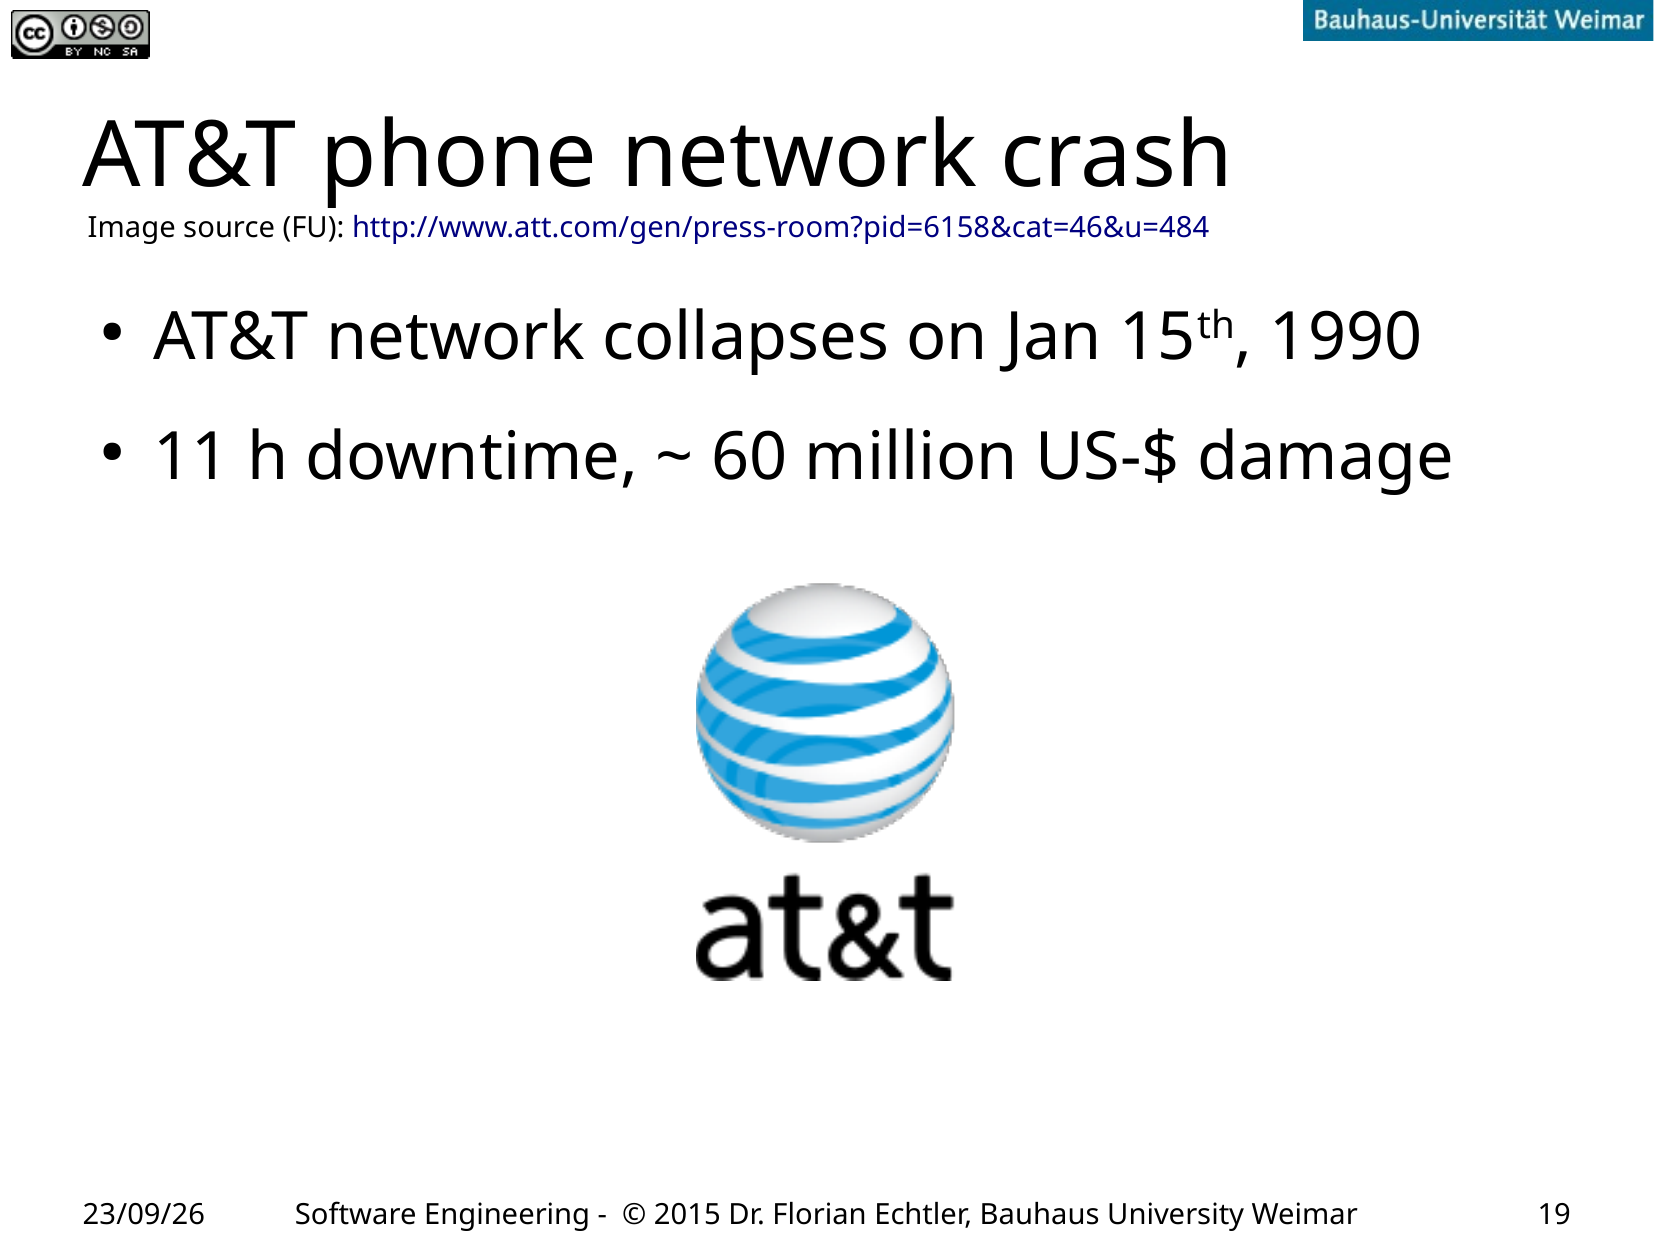

# AT&T phone network crash
Image source (FU): http://www.att.com/gen/press-room?pid=6158&cat=46&u=484
AT&T network collapses on Jan 15th, 1990
11 h downtime, ~ 60 million US-$ damage
Software Engineering - © 2015 Dr. Florian Echtler, Bauhaus University Weimar
19